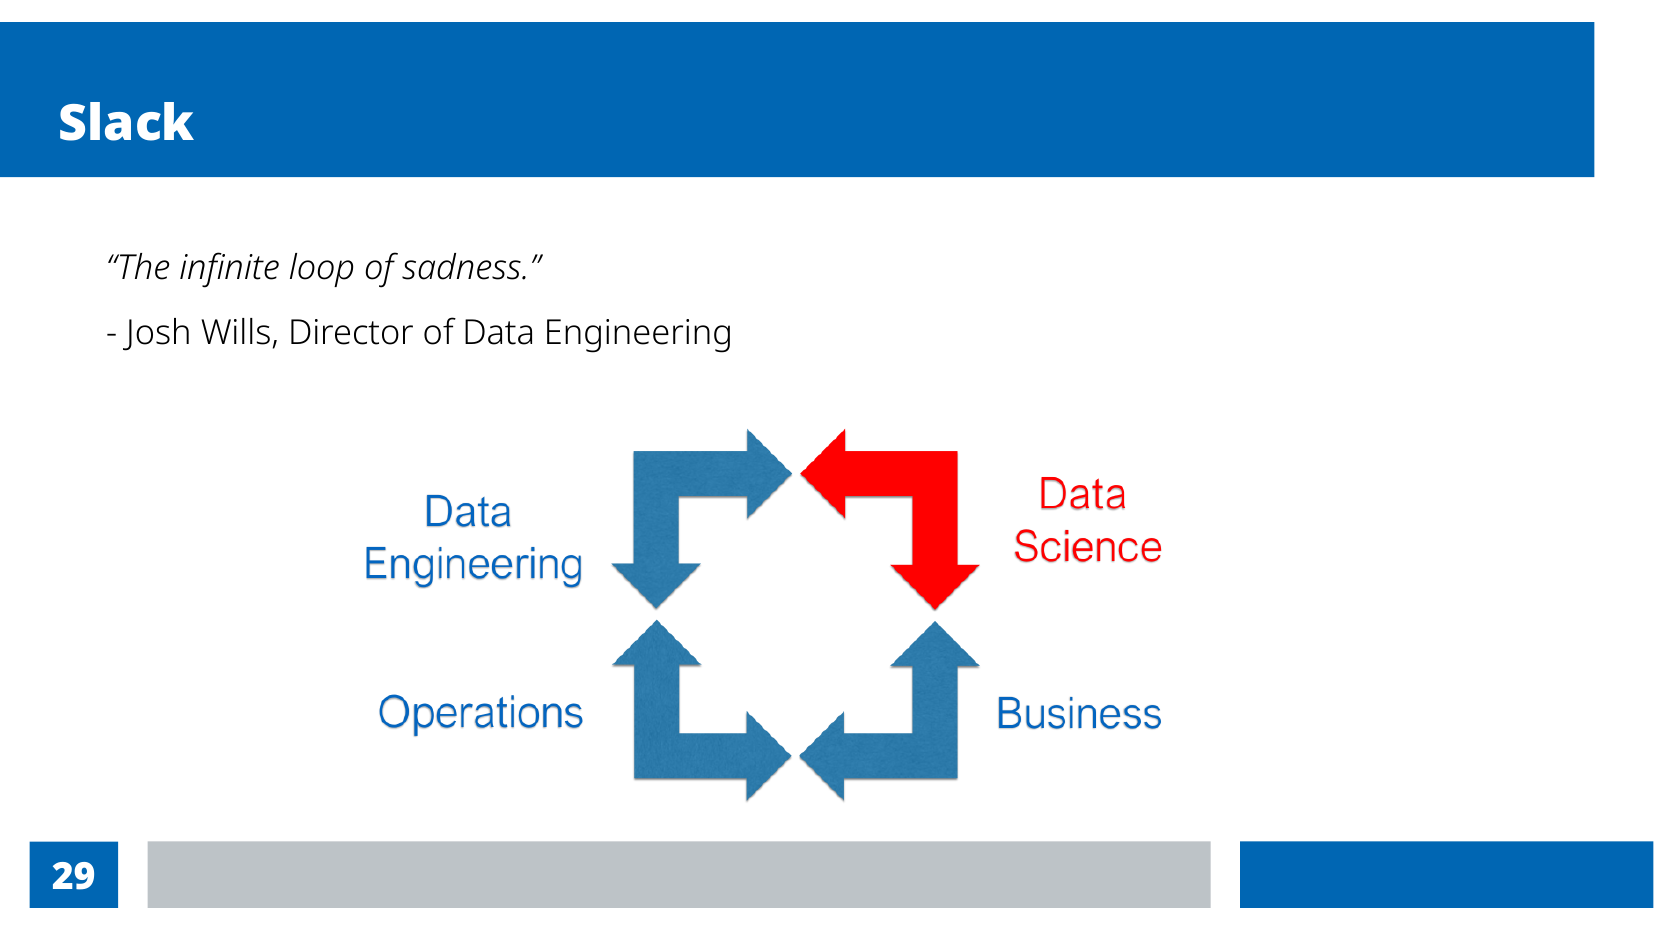

# Slack
“The infinite loop of sadness.”
- Josh Wills, Director of Data Engineering
29